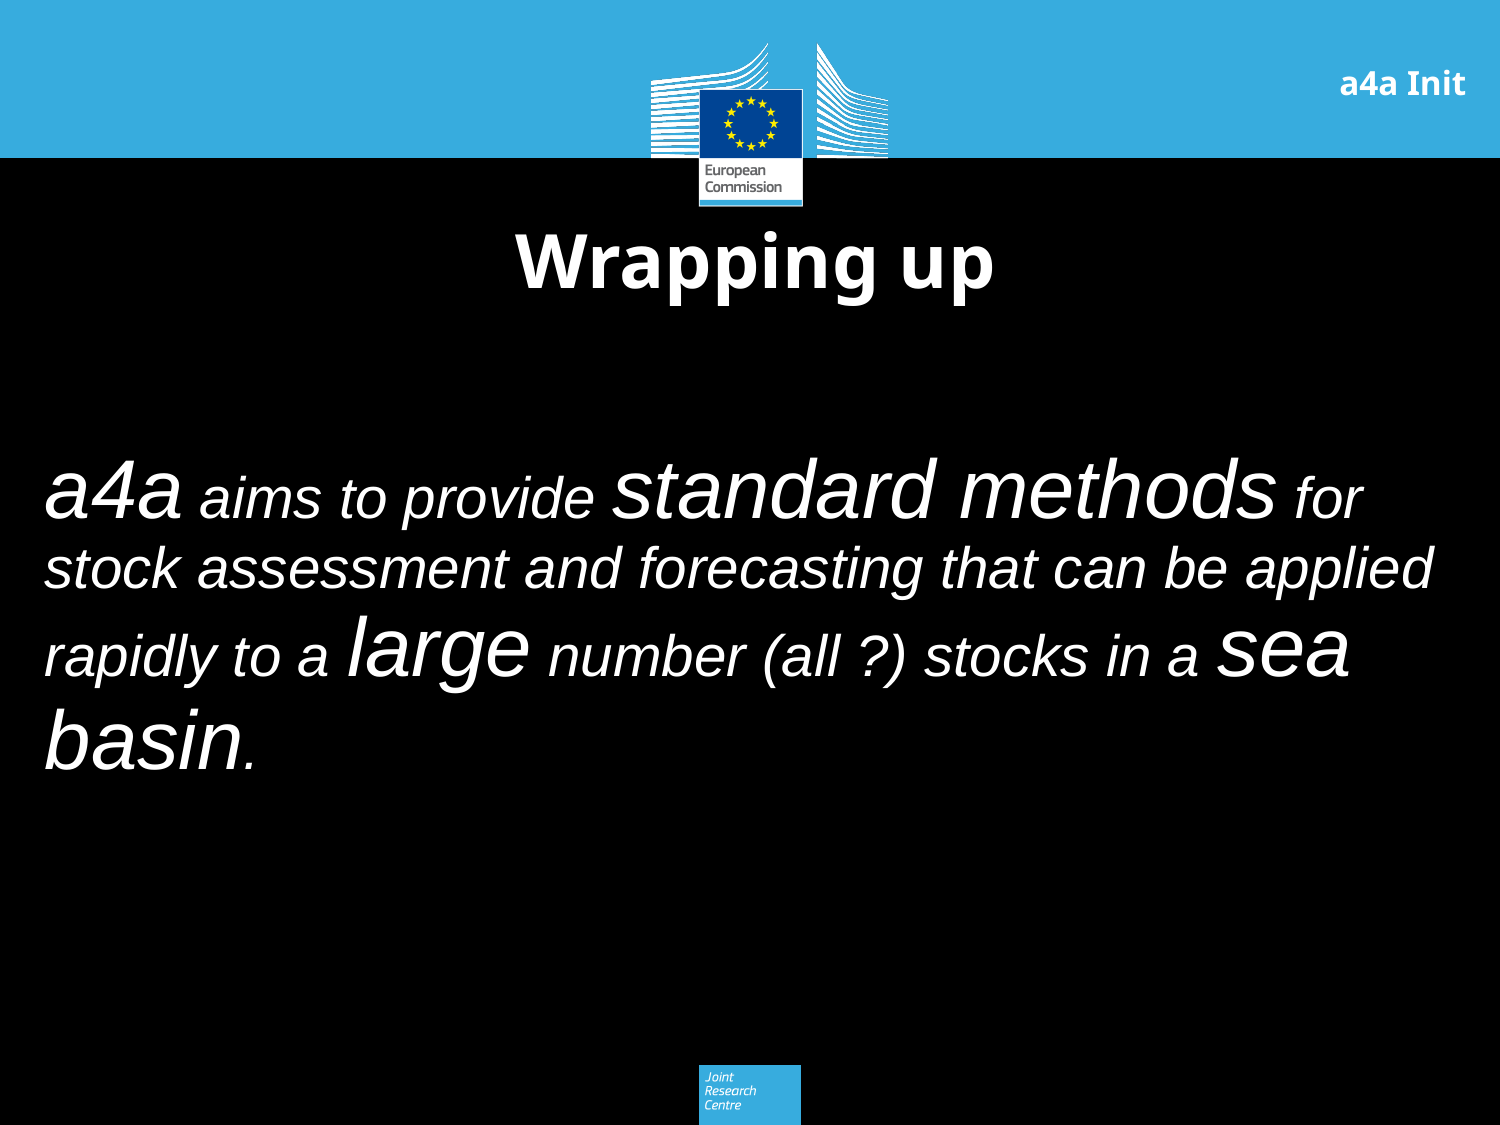

a4a Init
# Wrapping up
a4a aims to provide standard methods for stock assessment and forecasting that can be applied rapidly to a large number (all ?) stocks in a sea basin.